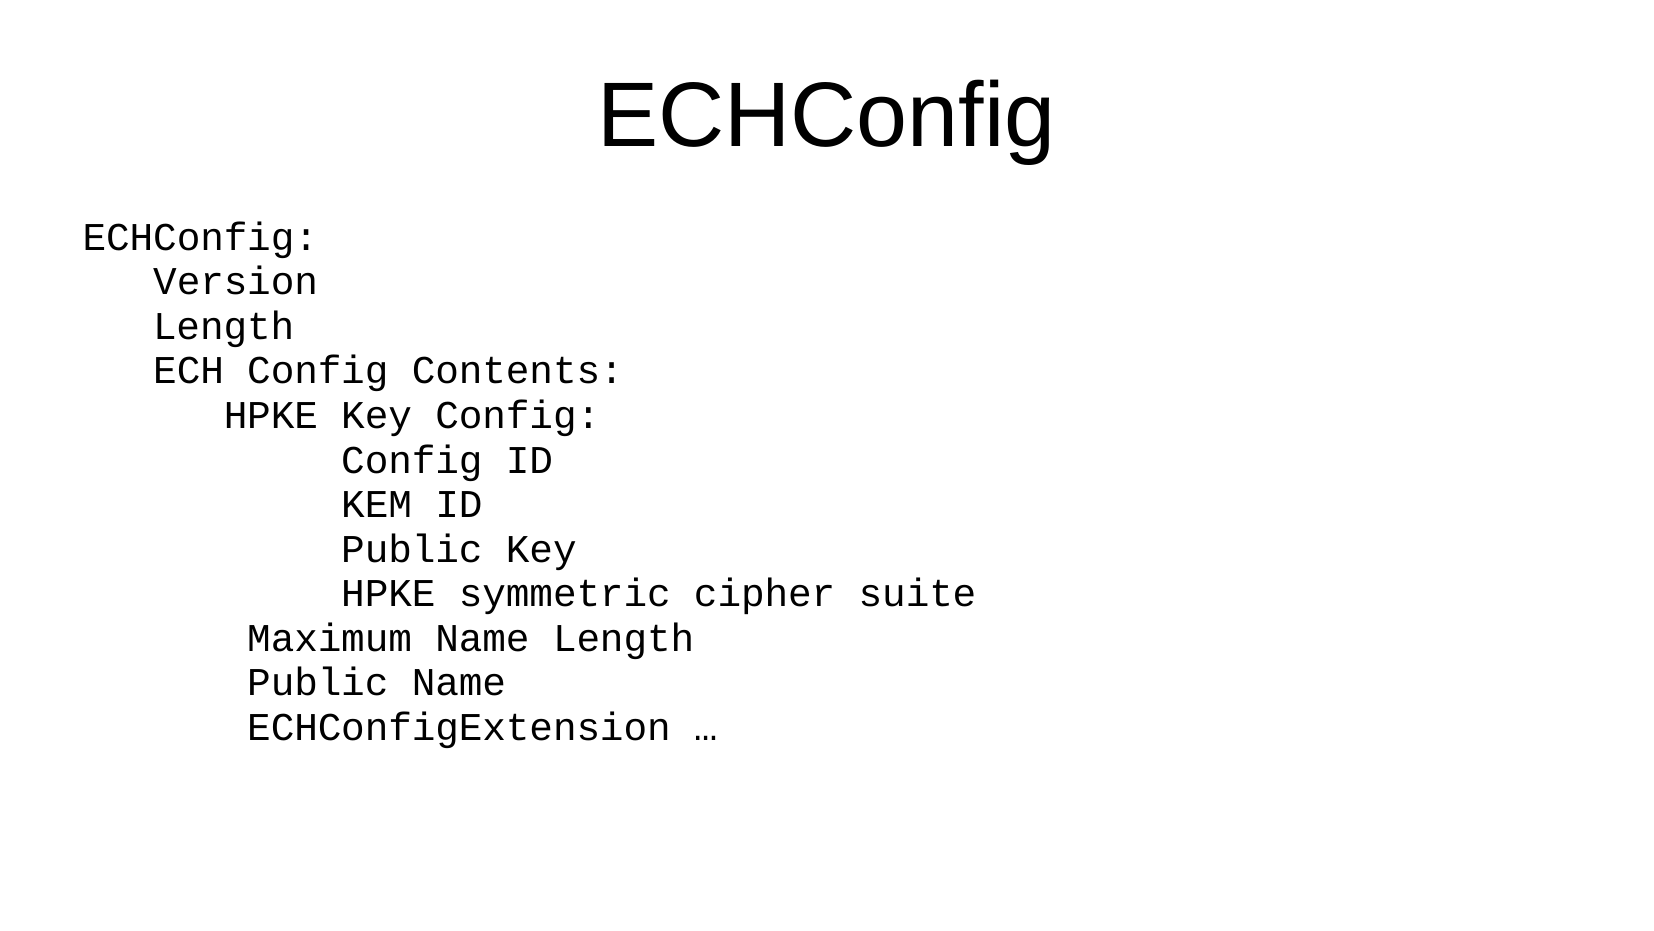

# ECHConfig
ECHConfig:
 Version
 Length
 ECH Config Contents:
 HPKE Key Config:
 Config ID
 KEM ID
 Public Key
 HPKE symmetric cipher suite
 Maximum Name Length
 Public Name
 ECHConfigExtension …